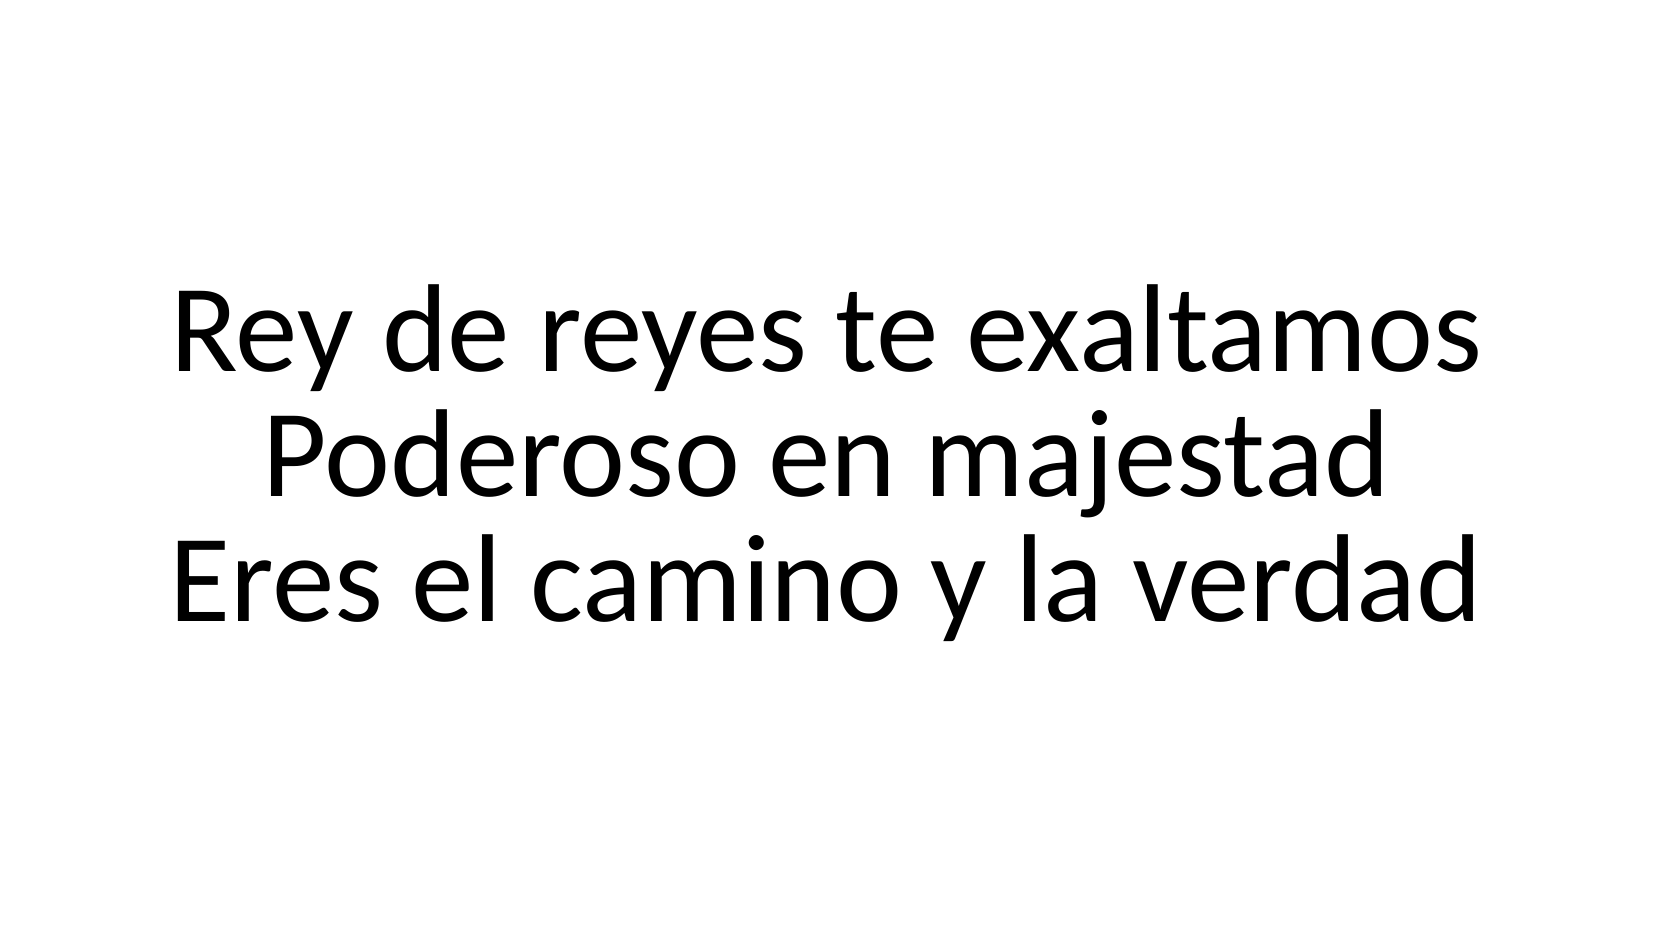

# Rey de reyes te exaltamos Poderoso en majestad Eres el camino y la verdad